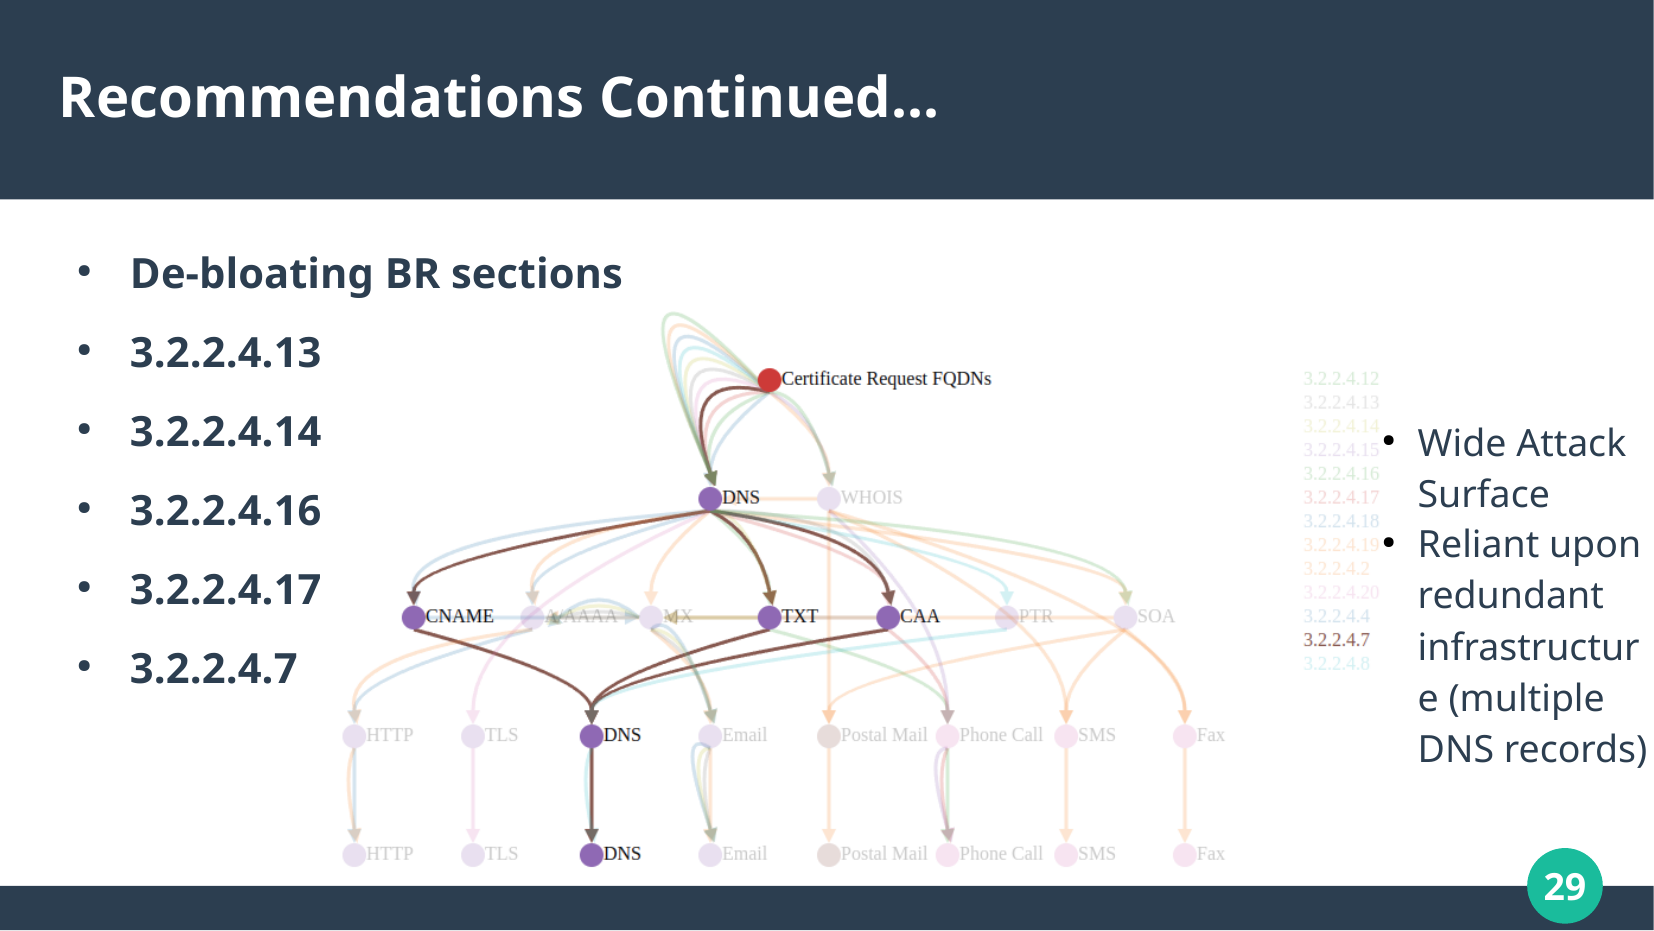

# Recommendations Continued...
De-bloating BR sections
3.2.2.4.13
3.2.2.4.14
3.2.2.4.16
3.2.2.4.17
3.2.2.4.7
Wide Attack Surface
Reliant upon redundant infrastructure (multiple DNS records)
29